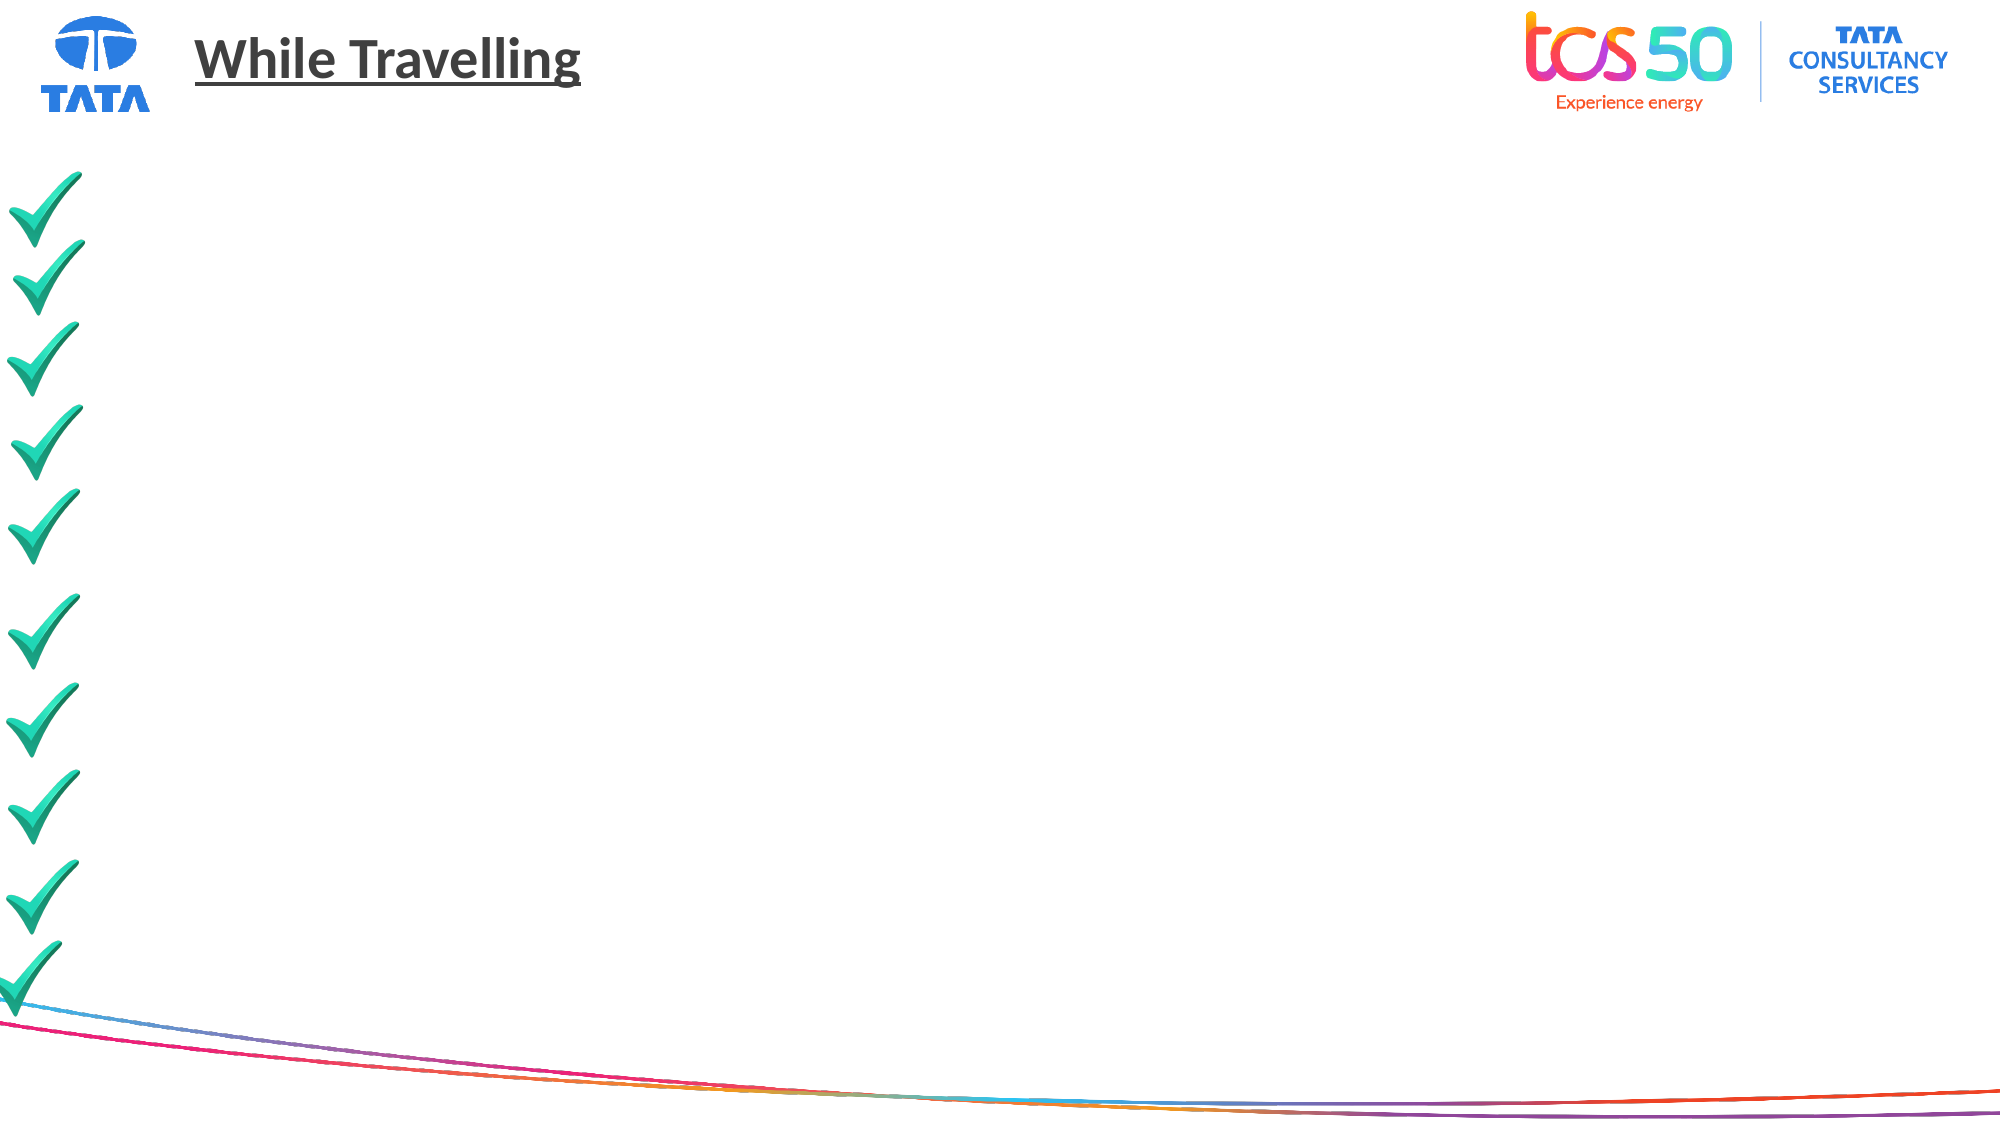

# While Travelling
If your dependents are not issued Visitor records at the port of entry, Immigration officer will stamp your Spouse/child passport only for 6 Months Validity (Stamp or Handwritten date). Once you report to work please approach globalmobility.canadavisa@tcs.com. Team will facilitate the extension process and you can get the Visitor records for your spouse/child which will be valid until your WP expiry.
Please ensure that you read the TCS Canada letter before travelling, to ensure that you are familiar with the contents of same in case an immigration officer ask questions of your role in Canada.
You may not get the Visitor Record at Port of Entry for your Spouse or Children who are less than 4 Years Old. In such scenario, please do not insist or engage in discussion with the officer to issue the visitor record. We have a process to apply visitor record online. Please notify TCS Canada Visa team if visitor record is not issued at the port of entry.
Please be courteous to officials at the port of entry.
AT PORT OF ENTRY (Travelling along with Dependents or Dependents Travelling Alone)
If travelling with family, please ensure that you bring your signed TCS Letter of Support (on TCS letterhead and signed by a TCS manager), passport with valid W-1 visa, and Port of entry approval letter. It is advised to bring your marriage certificate and birth certificates of children in original.
Please ensure that you inspect the contents of your Work Permit when it is issued, to make sure that the location, occupation, employer and validity are correct.
If dependents are travelling alone(when employee is already in Canada), please ensure they bring recent payslips, copy of your Work Permit, their 	passports with valid visas, and Port of entry approval letters. Your spouse should also bring your marriage certificate and birth certificates for children in original.
You can request the Immigration officer at Port of entry counter to issue Study Permit for your Children who are 4 or above. You should carry the study permit approval which was issued by CHC.
Make sure to carry contact numbers of your Onsite Managers, TCS Canada Immigration Manager and Attorneys who processed your work permit application package if something goes wrong.